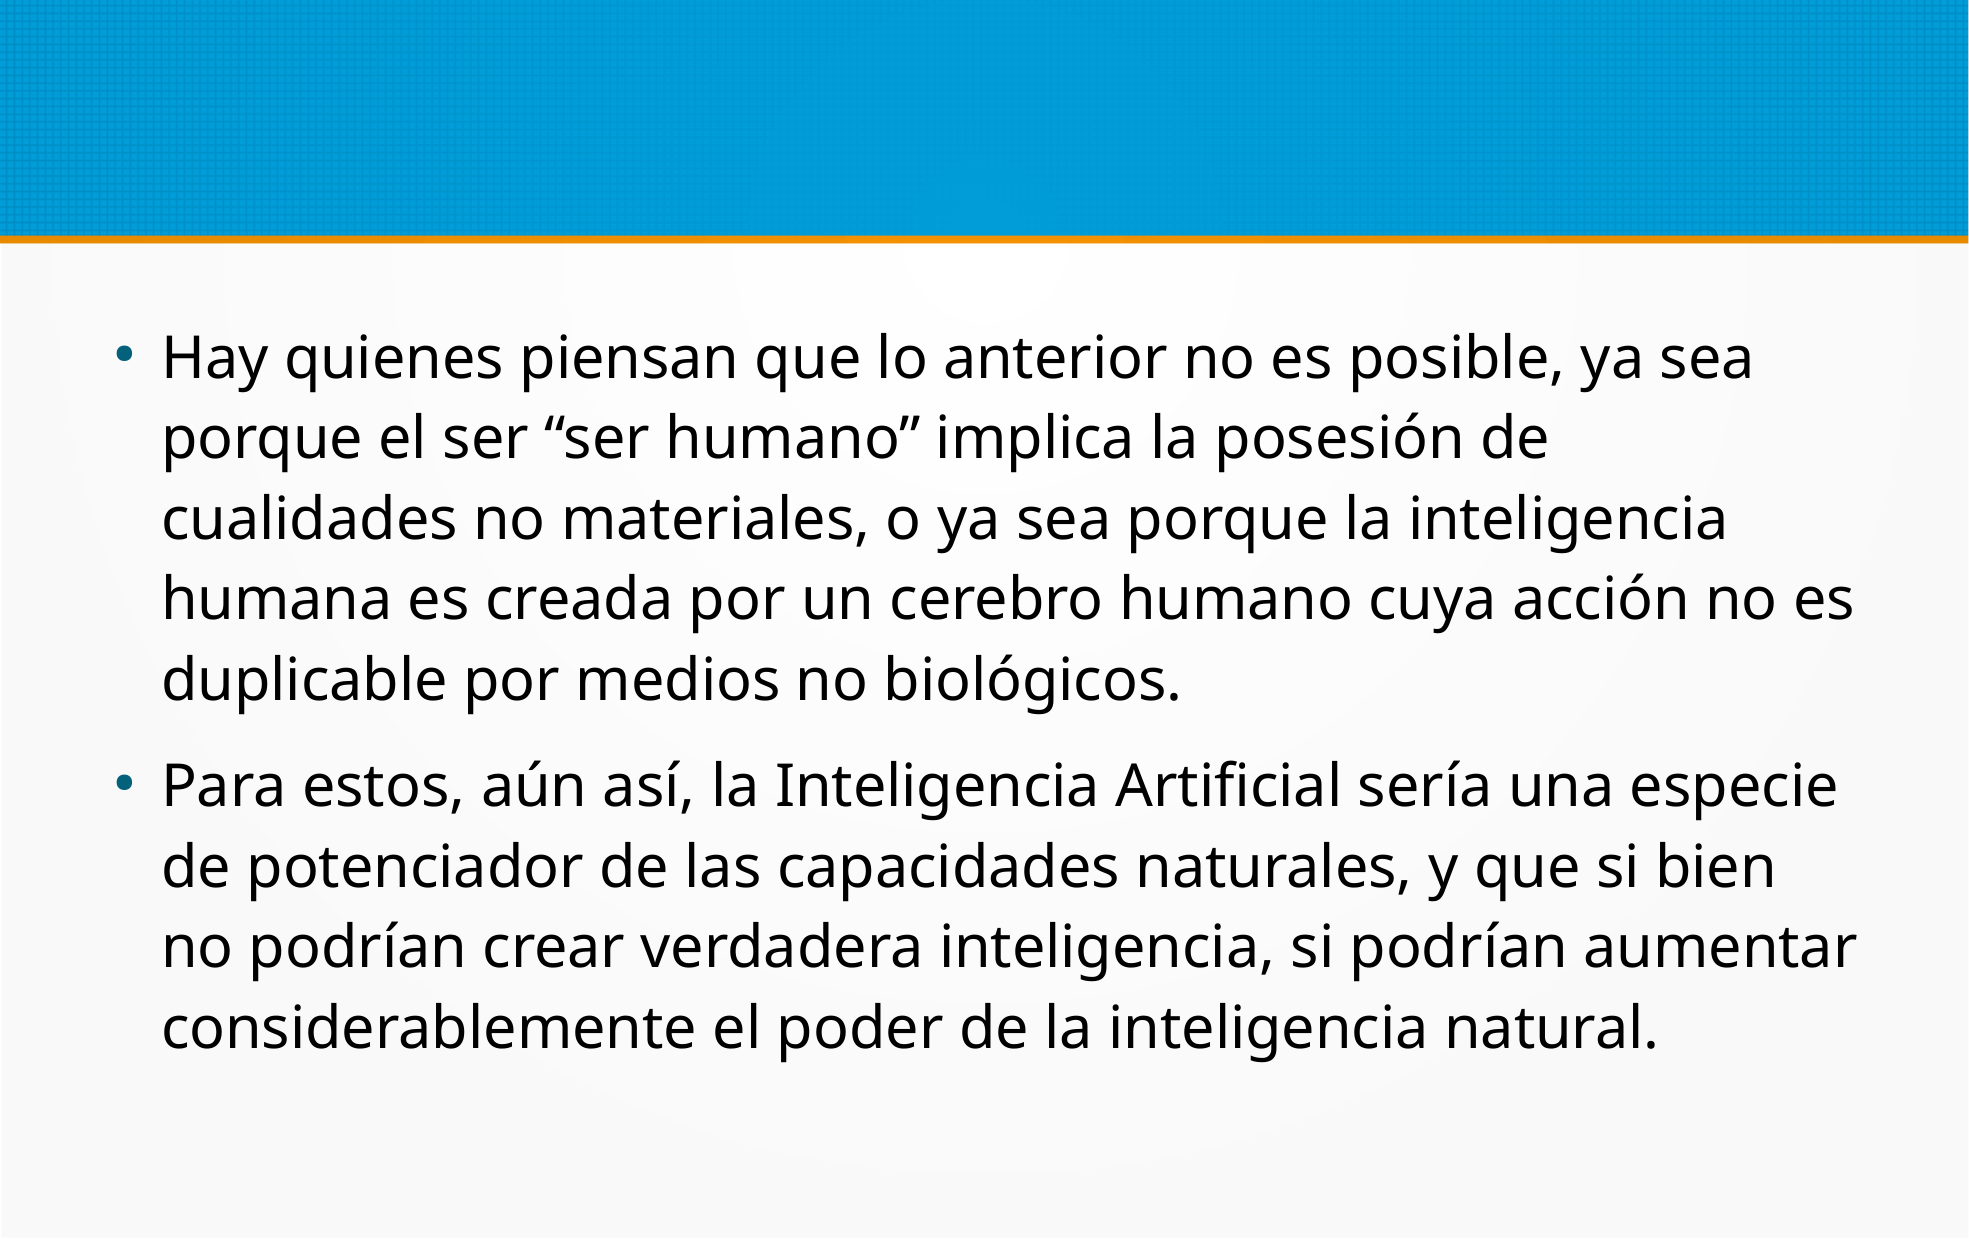

#
Hay quienes piensan que lo anterior no es posible, ya sea porque el ser “ser humano” implica la posesión de cualidades no materiales, o ya sea porque la inteligencia humana es creada por un cerebro humano cuya acción no es duplicable por medios no biológicos.
Para estos, aún así, la Inteligencia Artificial sería una especie de potenciador de las capacidades naturales, y que si bien no podrían crear verdadera inteligencia, si podrían aumentar considerablemente el poder de la inteligencia natural.